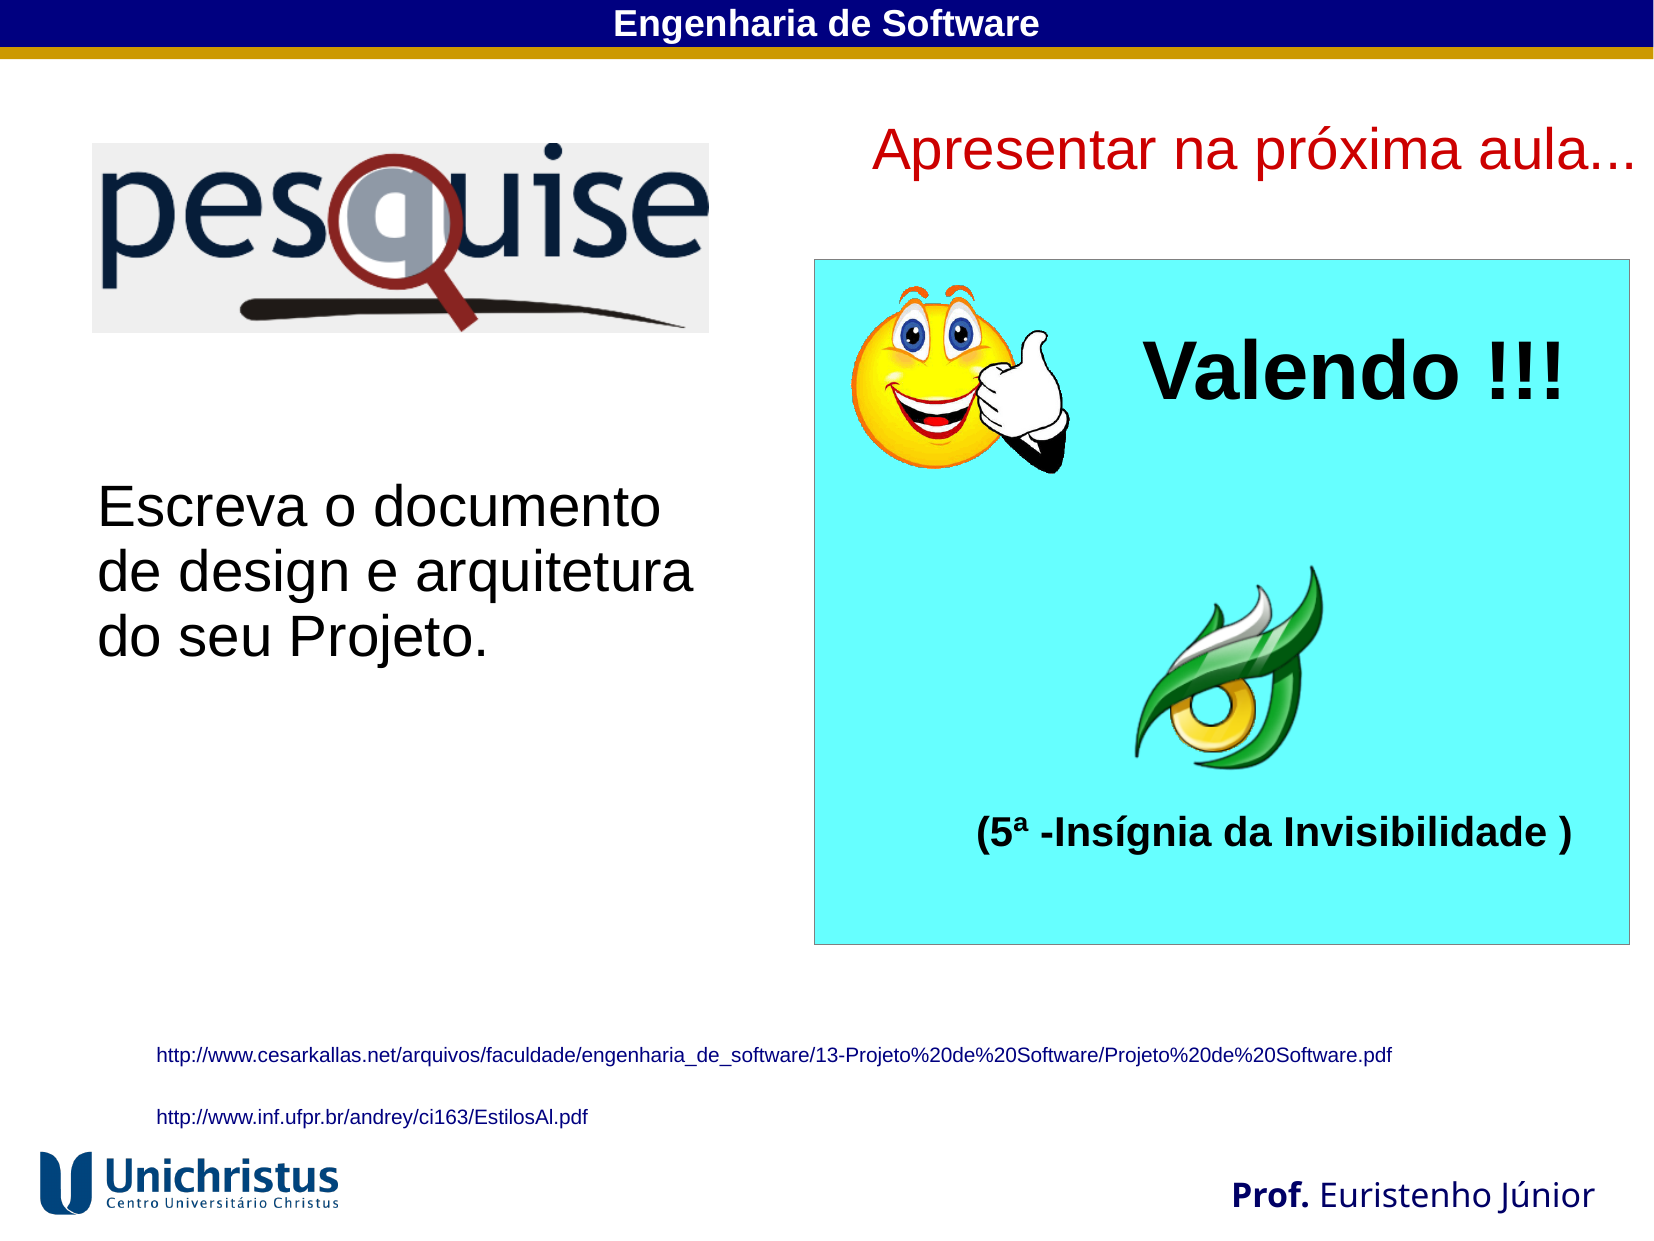

Engenharia de Software
Apresentar na próxima aula...
Valendo !!!
Escreva o documento
de design e arquitetura
do seu Projeto.
 (5ª -Insígnia da Invisibilidade )
http://www.cesarkallas.net/arquivos/faculdade/engenharia_de_software/13-Projeto%20de%20Software/Projeto%20de%20Software.pdf
http://www.inf.ufpr.br/andrey/ci163/EstilosAl.pdf
Prof. Euristenho Júnior